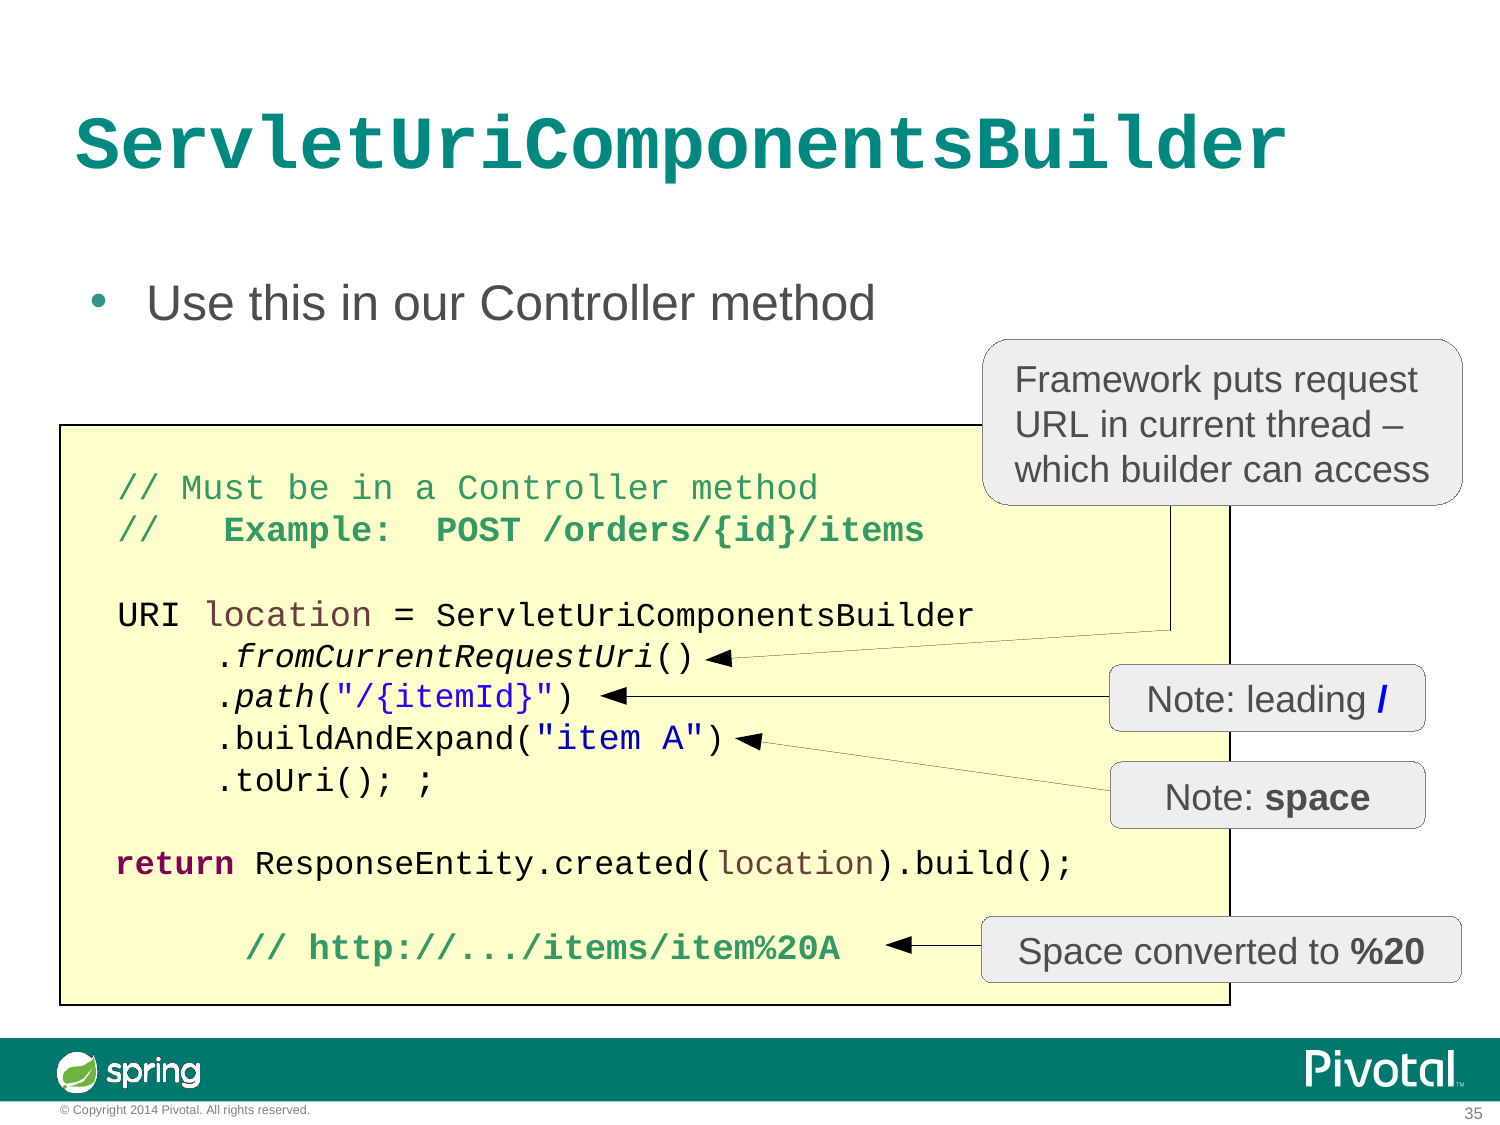

# ServletUriComponentsBuilder
Use this in our Controller method
Framework puts request URL in current thread – which builder can access
 // Must be in a Controller method
 // Example: POST /orders/{id}/items
 URI location = ServletUriComponentsBuilder
 .fromCurrentRequestUri()
 .path("/{itemId}")
 .buildAndExpand("item A")
 .toUri(); ;
 return ResponseEntity.created(location).build();
 // http://.../items/item%20A
Note: leading /
Note: space
Space converted to %20